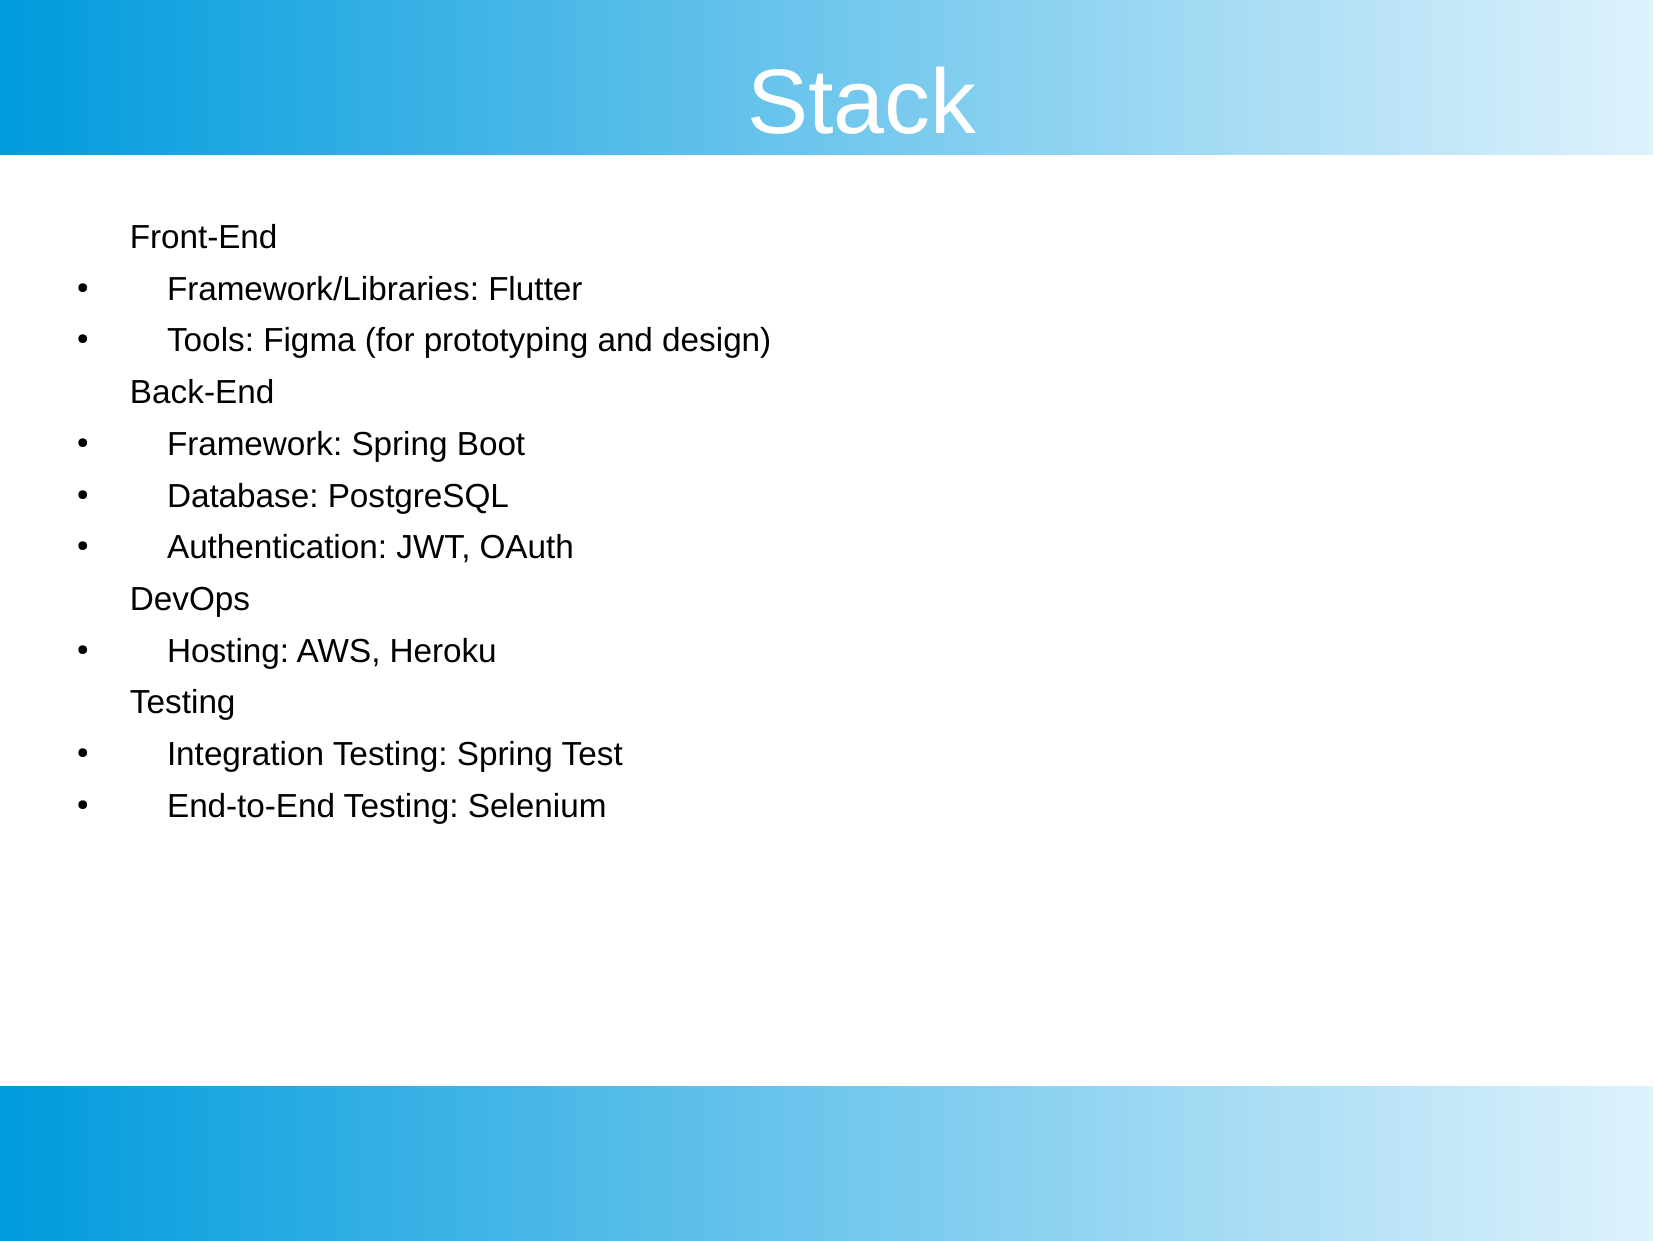

# Stack
Front-End
 Framework/Libraries: Flutter
 Tools: Figma (for prototyping and design)
Back-End
 Framework: Spring Boot
 Database: PostgreSQL
 Authentication: JWT, OAuth
DevOps
 Hosting: AWS, Heroku
Testing
 Integration Testing: Spring Test
 End-to-End Testing: Selenium